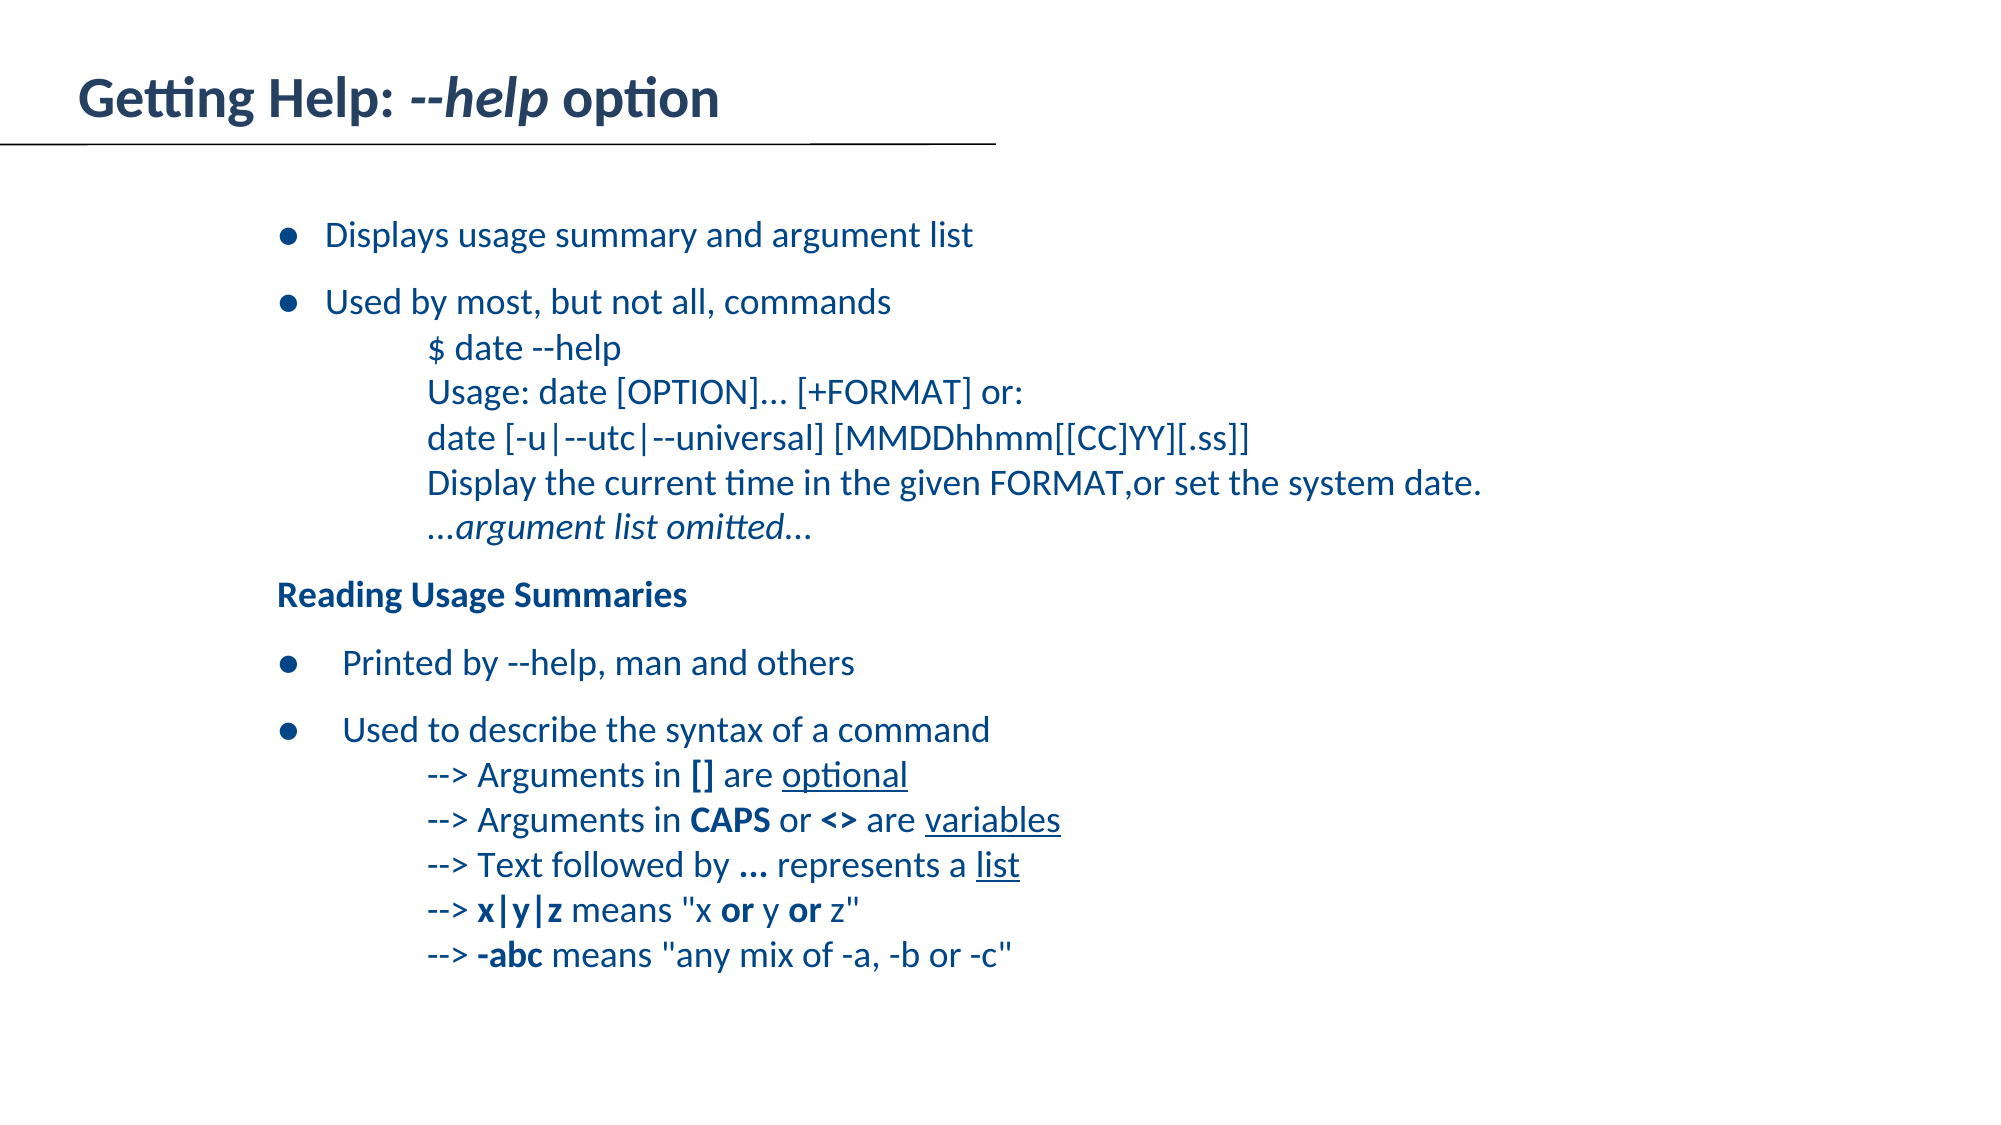

Getting Help: --help option
● Displays usage summary and argument list
● Used by most, but not all, commands
	$ date --help
	Usage: date [OPTION]... [+FORMAT] or:
	date [-u|--utc|--universal] [MMDDhhmm[[CC]YY][.ss]]
	Display the current time in the given FORMAT,or set the system date.
	...argument list omitted...
Reading Usage Summaries
● Printed by --help, man and others
● Used to describe the syntax of a command
	--> Arguments in [] are optional
	--> Arguments in CAPS or <> are variables
	--> Text followed by ... represents a list
	--> x|y|z means "x or y or z"
	--> -abc means "any mix of -a, -b or -c"